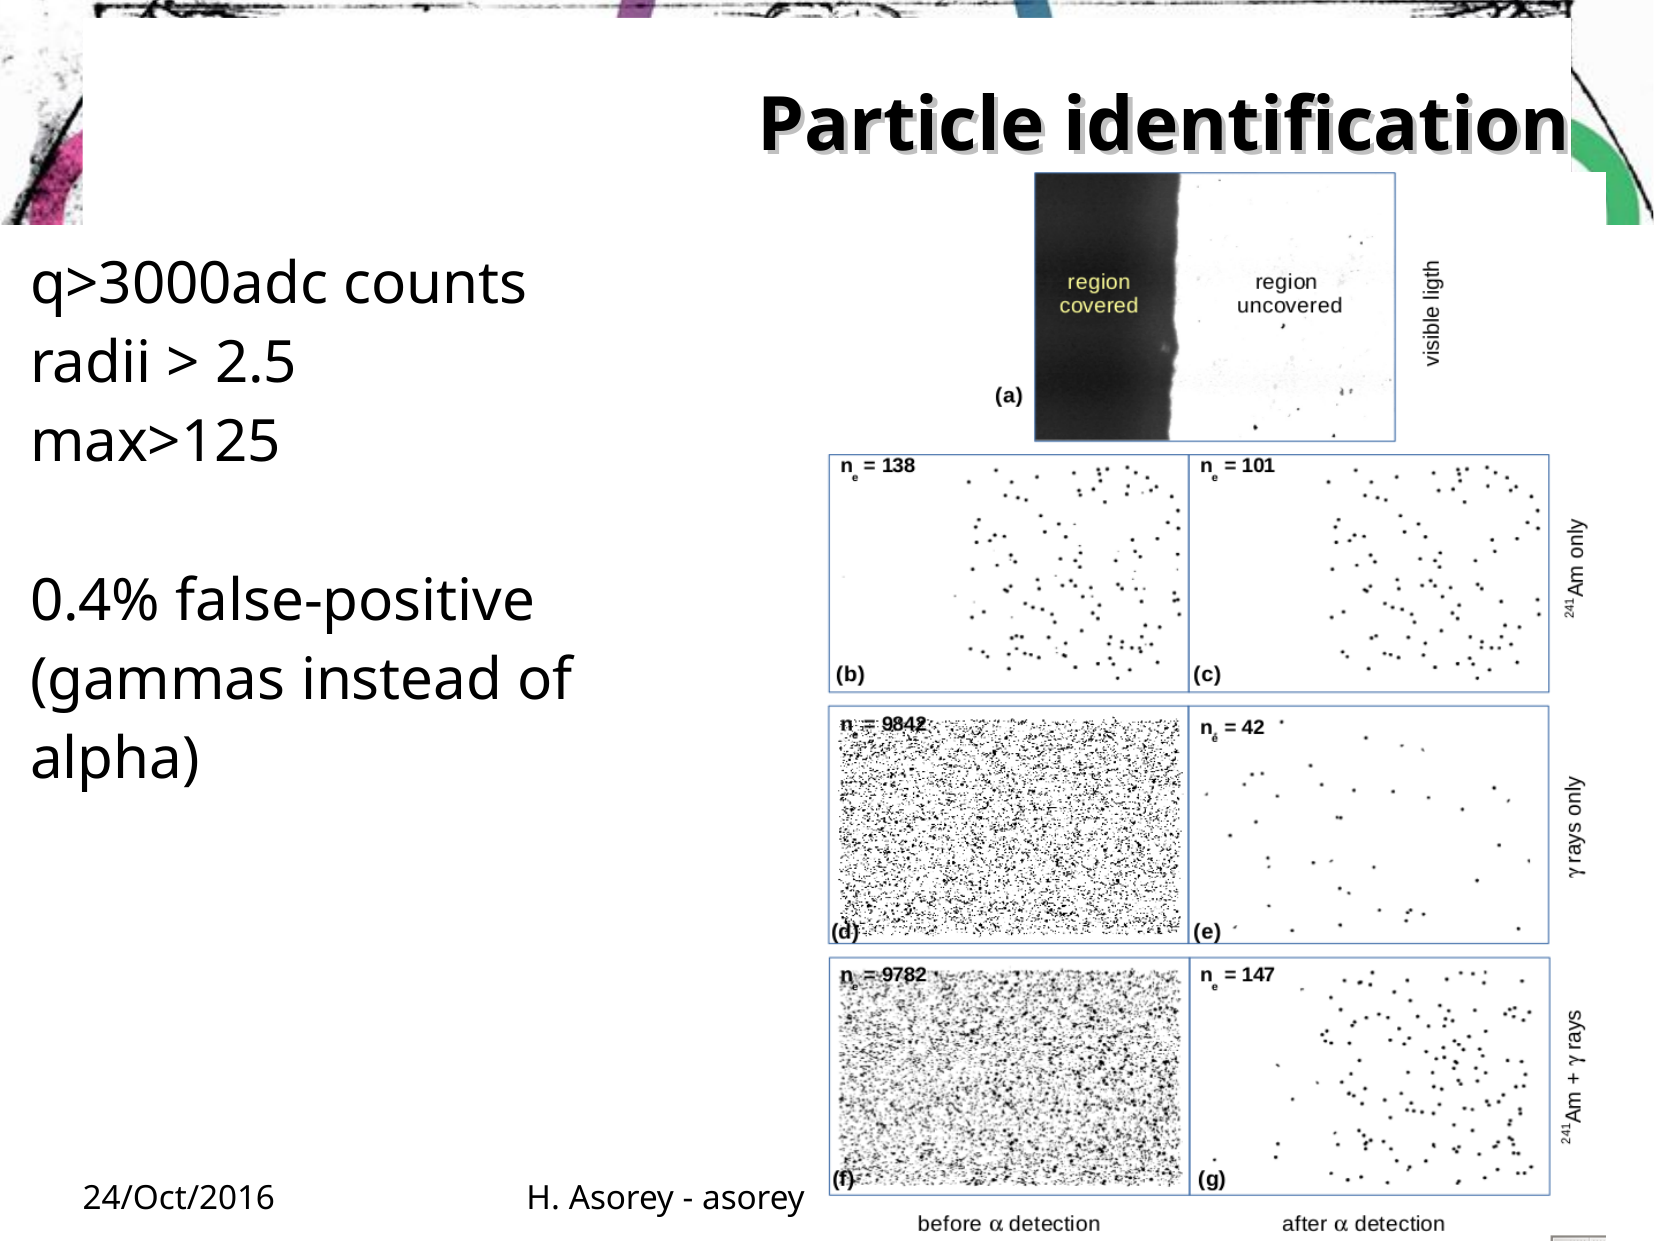

# Particle identification
q>3000adc counts
radii > 2.5
max>125
0.4% false-positive (gammas instead of alpha)
24/Oct/2016
H. Asorey - asoreyh@cab.cnea.gov.ar
59